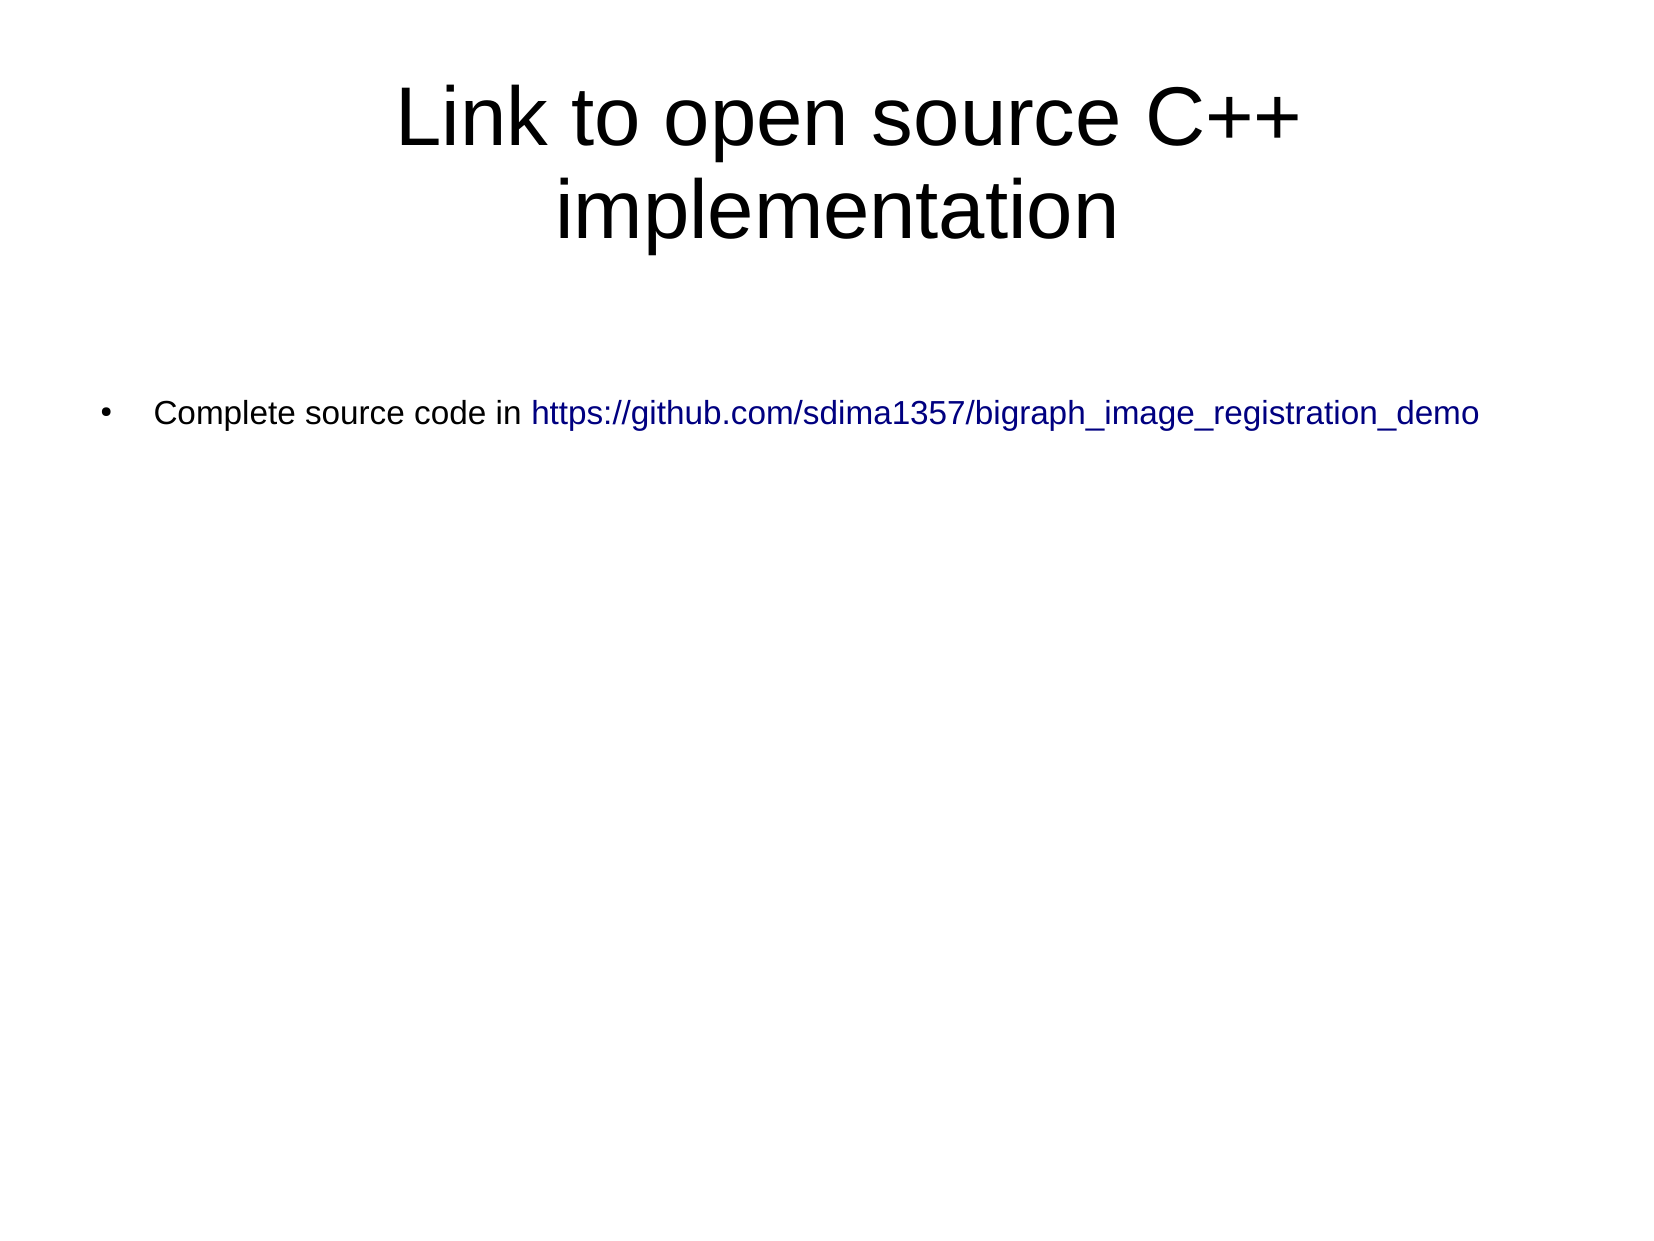

# Link to open source C++ implementation
Complete source code in https://github.com/sdima1357/bigraph_image_registration_demo